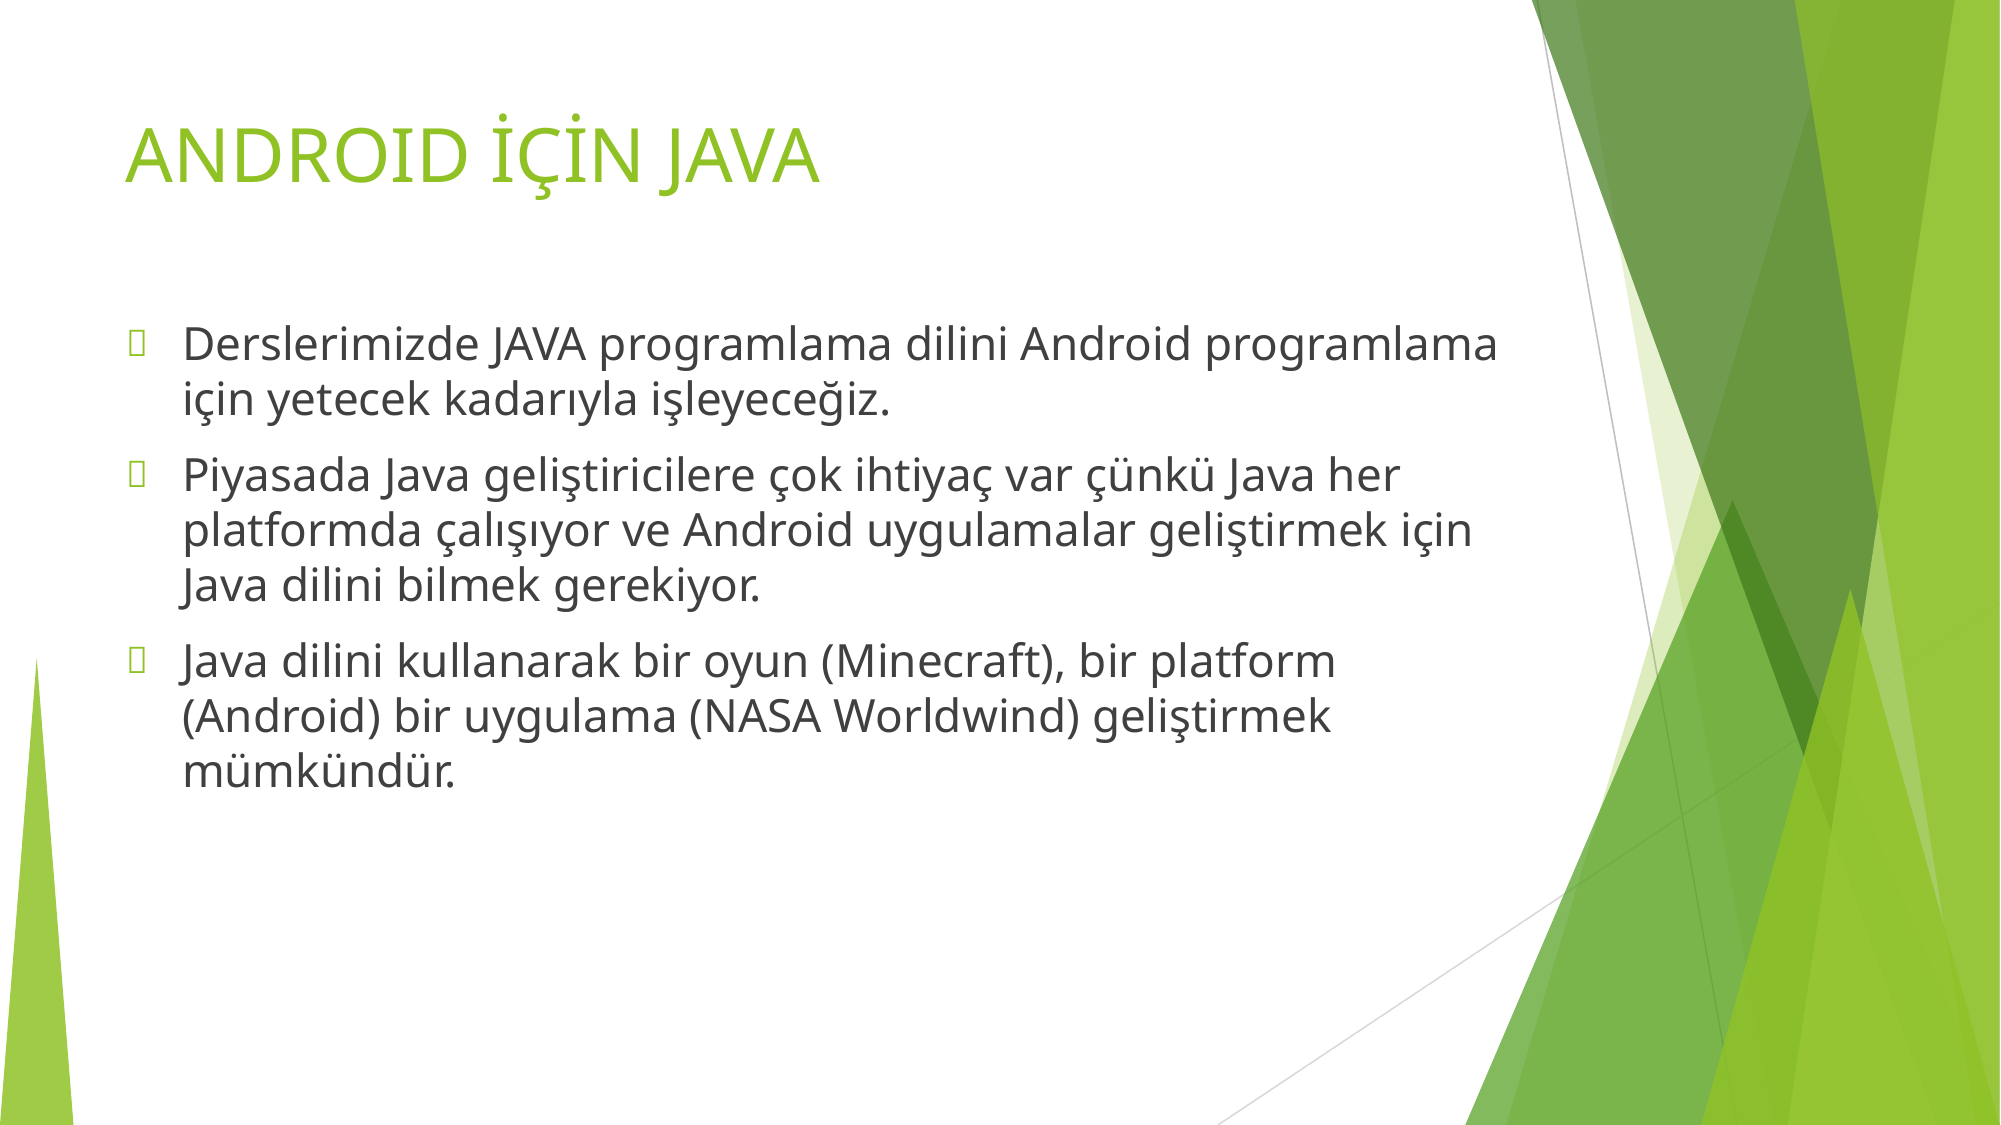

# ANDROID İÇİN JAVA
Derslerimizde JAVA programlama dilini Android programlama için yetecek kadarıyla işleyeceğiz.
Piyasada Java geliştiricilere çok ihtiyaç var çünkü Java her platformda çalışıyor ve Android uygulamalar geliştirmek için Java dilini bilmek gerekiyor.
Java dilini kullanarak bir oyun (Minecraft), bir platform (Android) bir uygulama (NASA Worldwind) geliştirmek mümkündür.